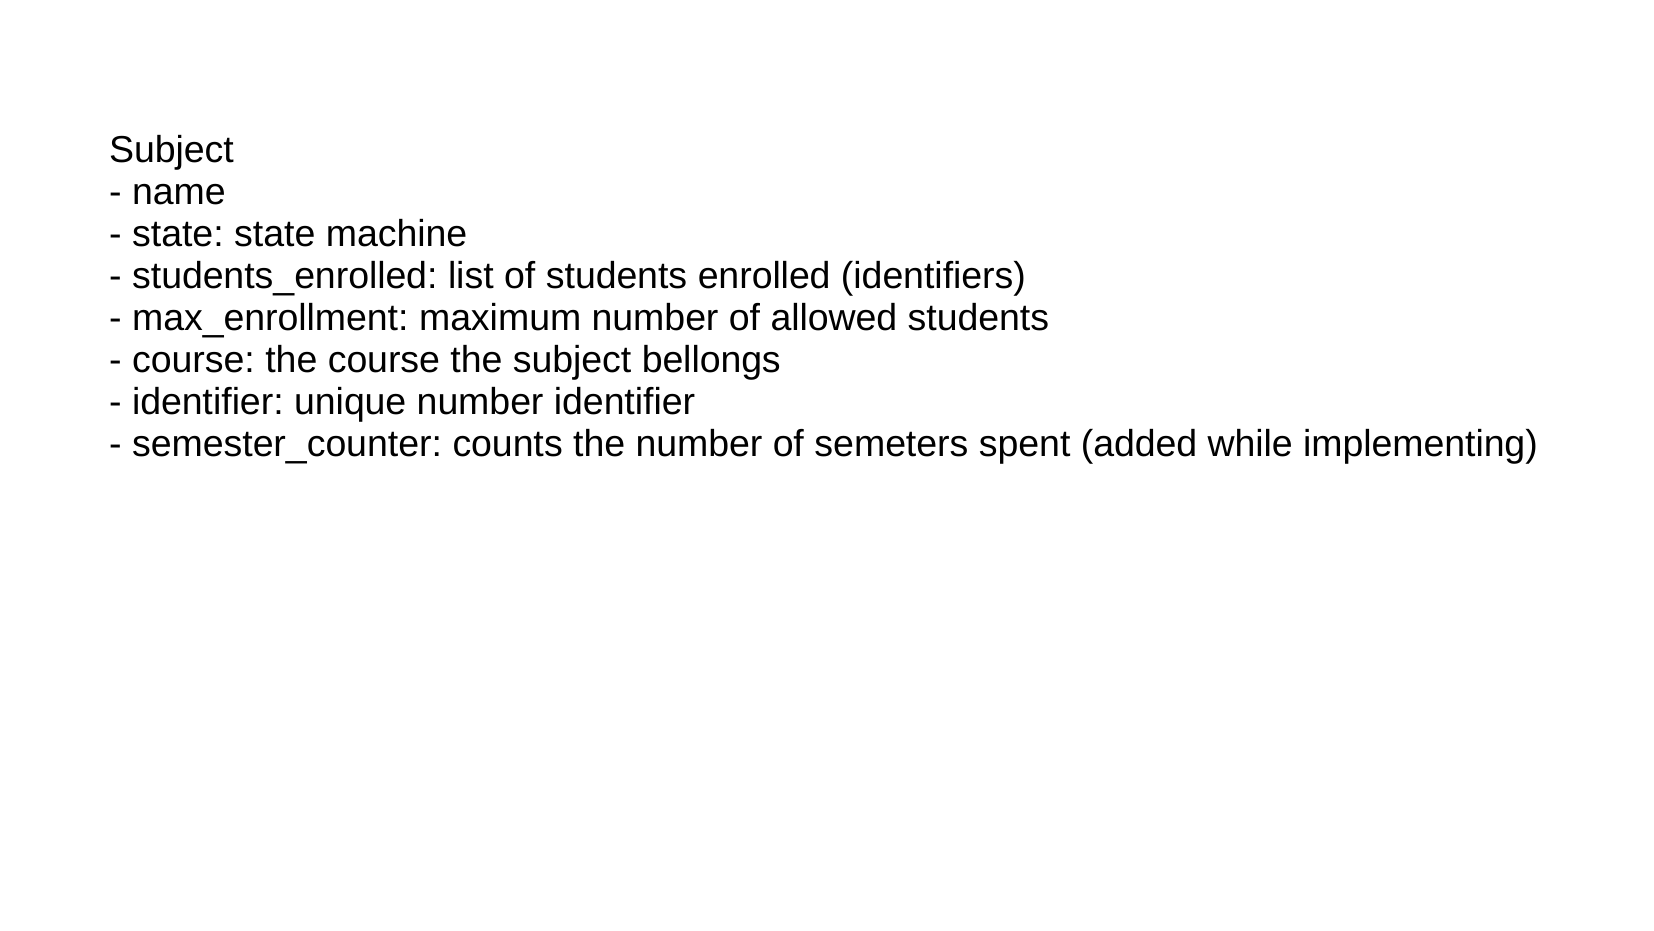

Subject
- name
- state: state machine
- students_enrolled: list of students enrolled (identifiers)
- max_enrollment: maximum number of allowed students
- course: the course the subject bellongs
- identifier: unique number identifier
- semester_counter: counts the number of semeters spent (added while implementing)